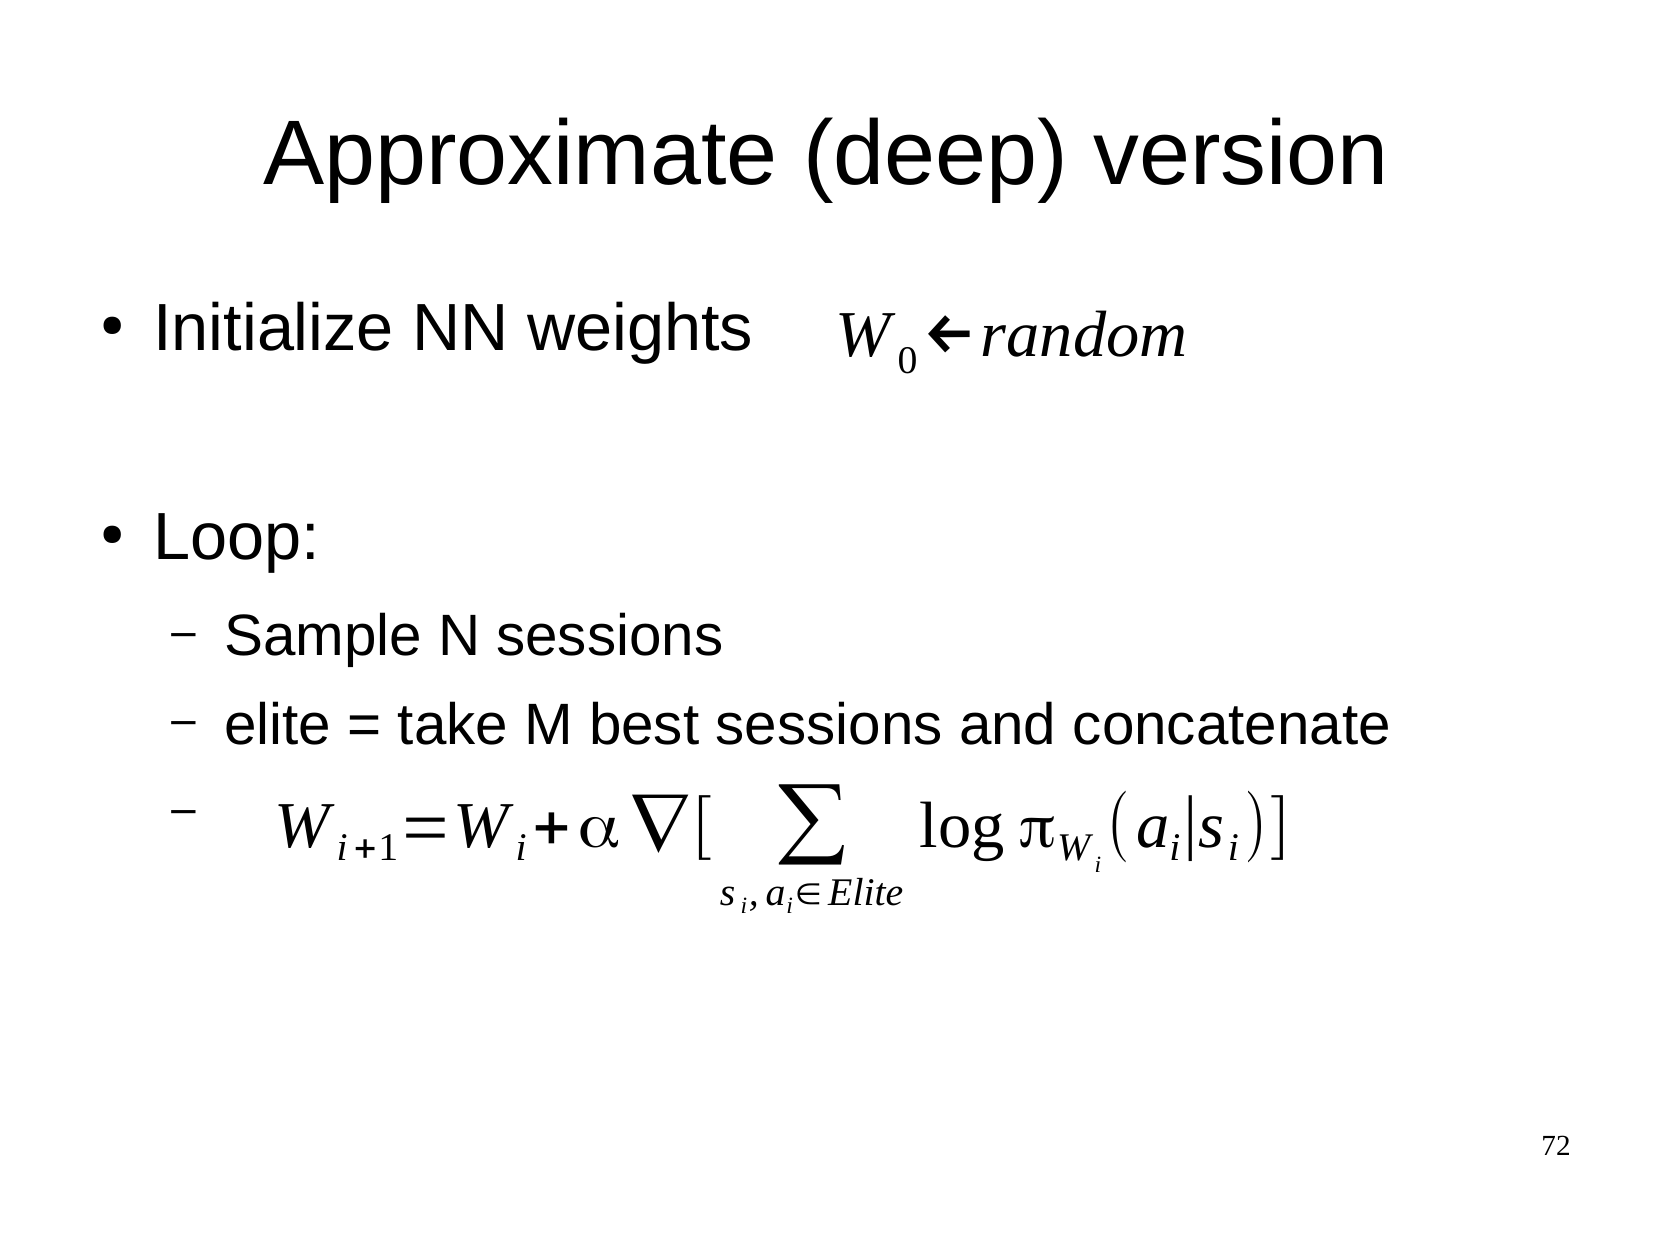

# Approximate (deep) version
Initialize NN weights
Loop:
Sample N sessions
elite = take M best sessions and concatenate
72